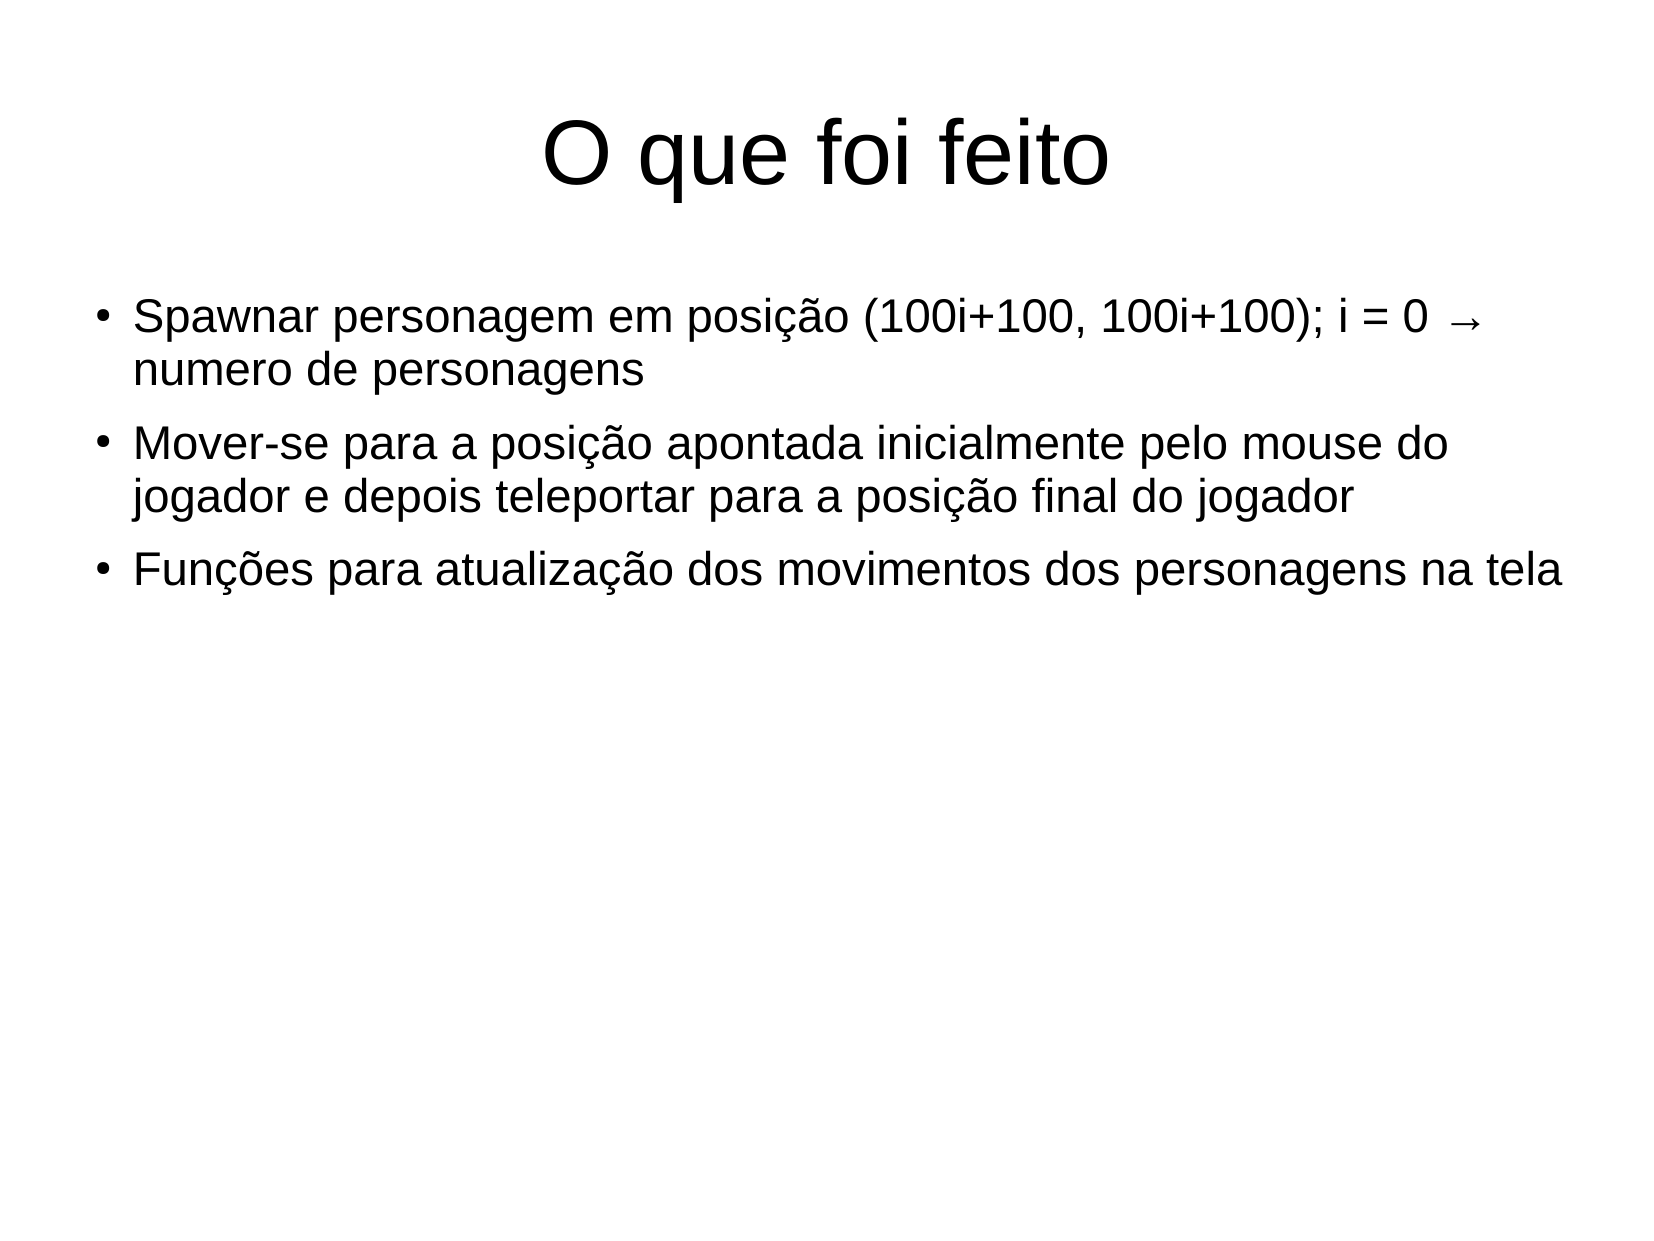

# O que foi feito
Spawnar personagem em posição (100i+100, 100i+100); i = 0 → numero de personagens
Mover-se para a posição apontada inicialmente pelo mouse do jogador e depois teleportar para a posição final do jogador
Funções para atualização dos movimentos dos personagens na tela